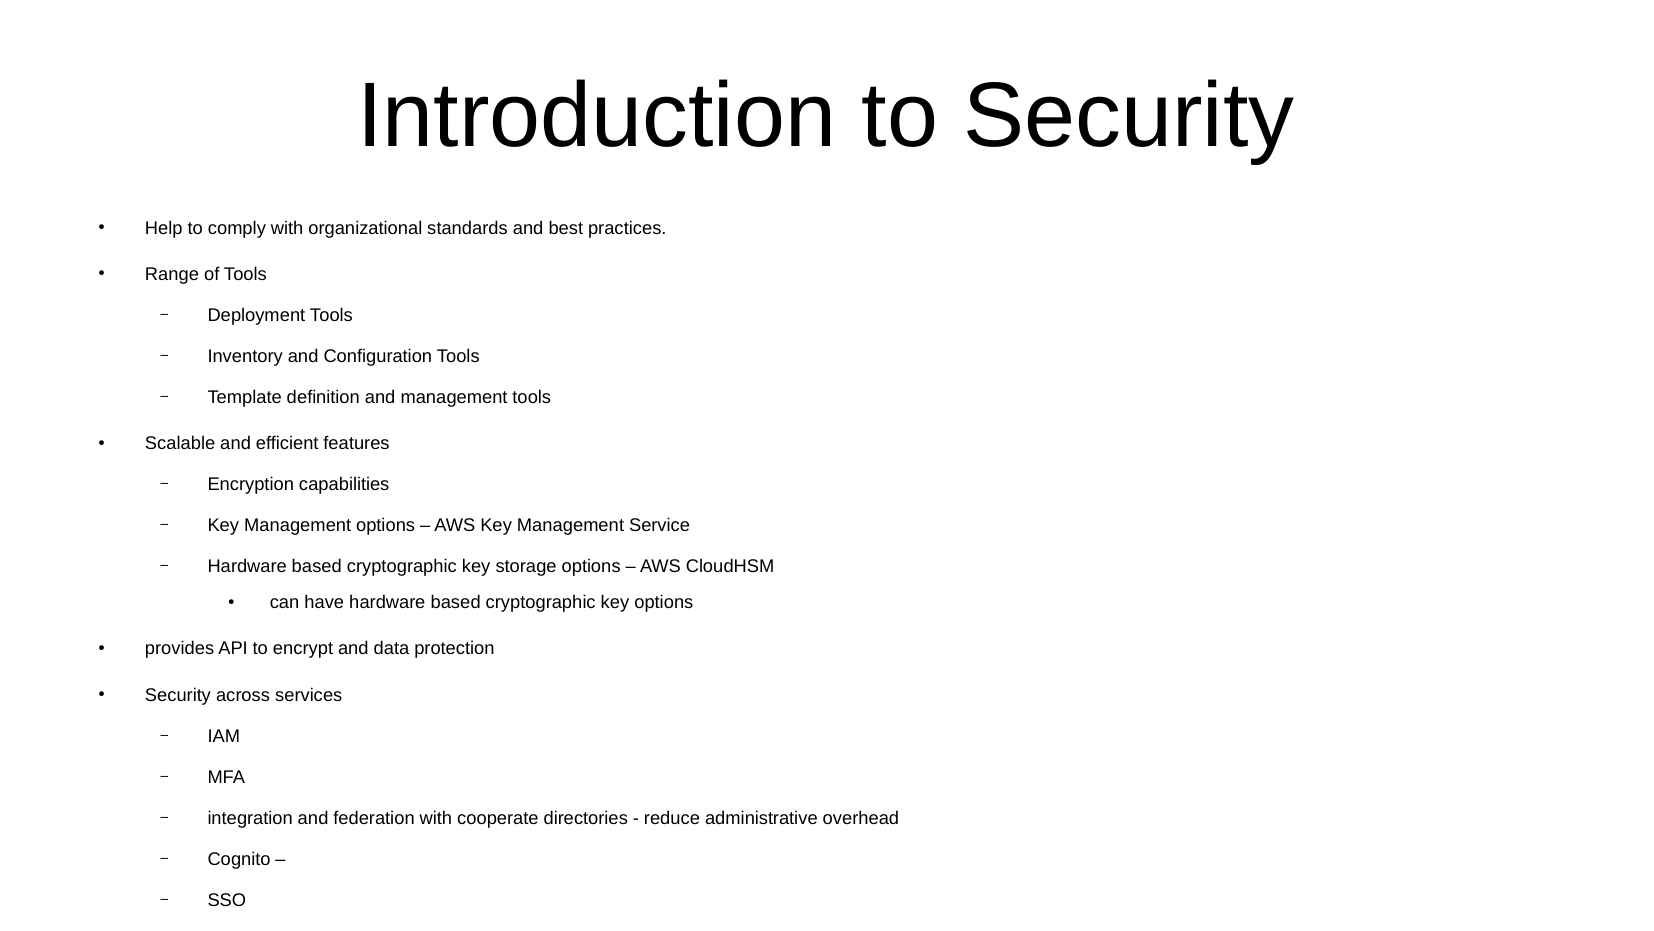

# Introduction to Security
Help to comply with organizational standards and best practices.
Range of Tools
Deployment Tools
Inventory and Configuration Tools
Template definition and management tools
Scalable and efficient features
Encryption capabilities
Key Management options – AWS Key Management Service
Hardware based cryptographic key storage options – AWS CloudHSM
can have hardware based cryptographic key options
provides API to encrypt and data protection
Security across services
IAM
MFA
integration and federation with cooperate directories - reduce administrative overhead
Cognito –
SSO